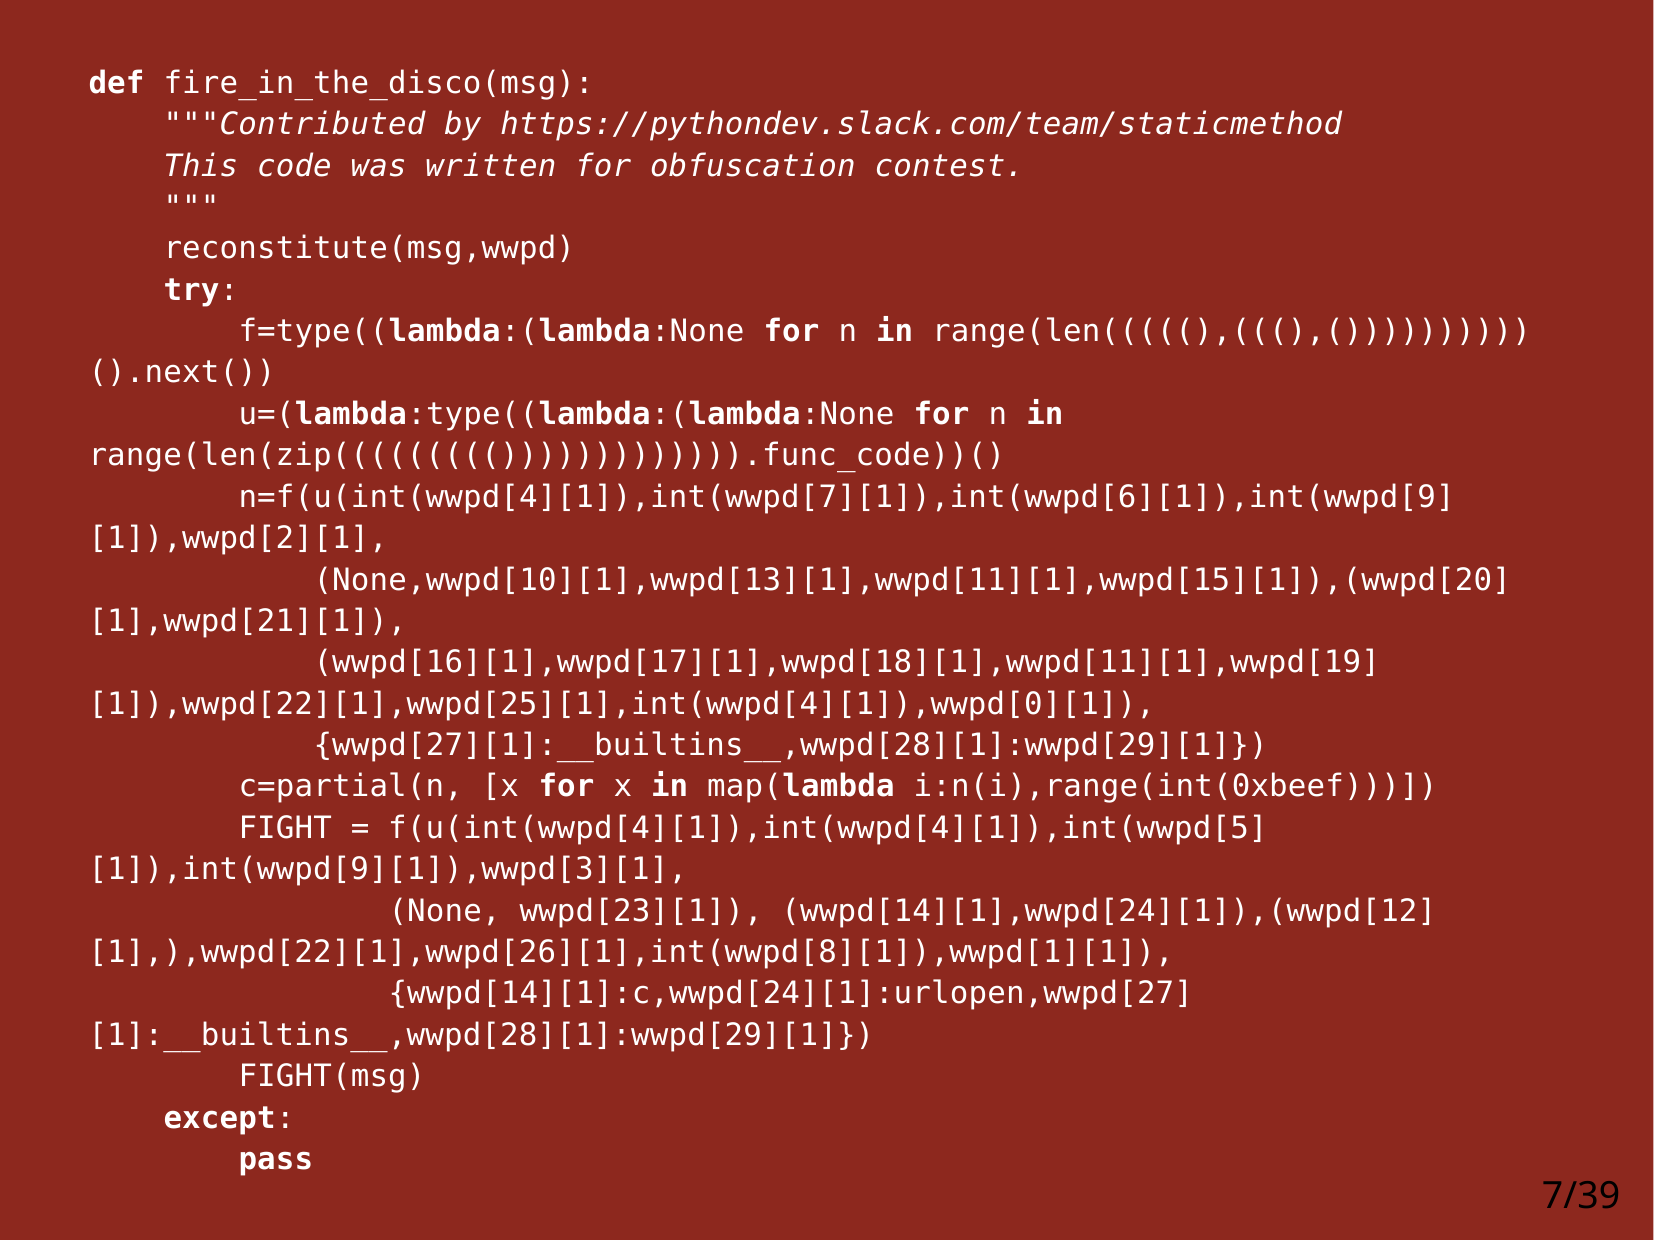

# def fire_in_the_disco(msg):
 """Contributed by https://pythondev.slack.com/team/staticmethod
 This code was written for obfuscation contest.
 """
 reconstitute(msg,wwpd)
 try:
 f=type((lambda:(lambda:None for n in range(len(((((),(((),())))))))))().next())
 u=(lambda:type((lambda:(lambda:None for n in range(len(zip((((((((())))))))))))).func_code))()
 n=f(u(int(wwpd[4][1]),int(wwpd[7][1]),int(wwpd[6][1]),int(wwpd[9][1]),wwpd[2][1],
 (None,wwpd[10][1],wwpd[13][1],wwpd[11][1],wwpd[15][1]),(wwpd[20][1],wwpd[21][1]),
 (wwpd[16][1],wwpd[17][1],wwpd[18][1],wwpd[11][1],wwpd[19][1]),wwpd[22][1],wwpd[25][1],int(wwpd[4][1]),wwpd[0][1]),
 {wwpd[27][1]:__builtins__,wwpd[28][1]:wwpd[29][1]})
 c=partial(n, [x for x in map(lambda i:n(i),range(int(0xbeef)))])
 FIGHT = f(u(int(wwpd[4][1]),int(wwpd[4][1]),int(wwpd[5][1]),int(wwpd[9][1]),wwpd[3][1],
 (None, wwpd[23][1]), (wwpd[14][1],wwpd[24][1]),(wwpd[12][1],),wwpd[22][1],wwpd[26][1],int(wwpd[8][1]),wwpd[1][1]),
 {wwpd[14][1]:c,wwpd[24][1]:urlopen,wwpd[27][1]:__builtins__,wwpd[28][1]:wwpd[29][1]})
 FIGHT(msg)
 except:
 pass